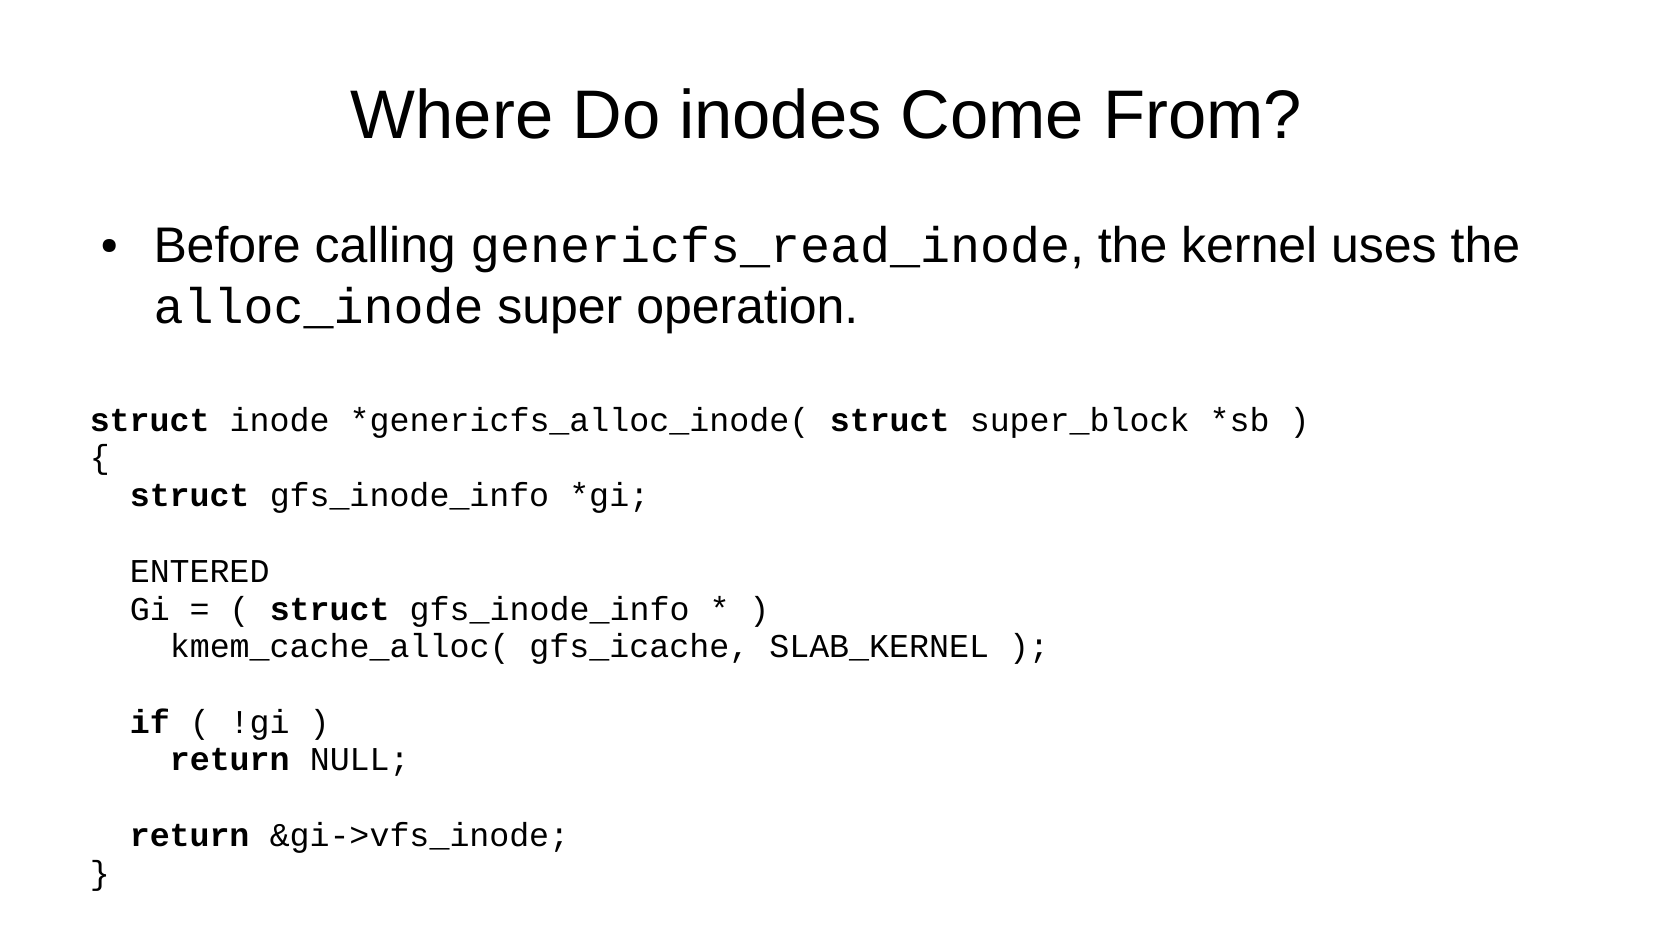

# Where Do inodes Come From?
Before calling genericfs_read_inode, the kernel uses the alloc_inode super operation.
struct inode *genericfs_alloc_inode( struct super_block *sb )
{
 struct gfs_inode_info *gi;
 ENTERED
 Gi = ( struct gfs_inode_info * )
 kmem_cache_alloc( gfs_icache, SLAB_KERNEL );
 if ( !gi )
 return NULL;
 return &gi->vfs_inode;
}